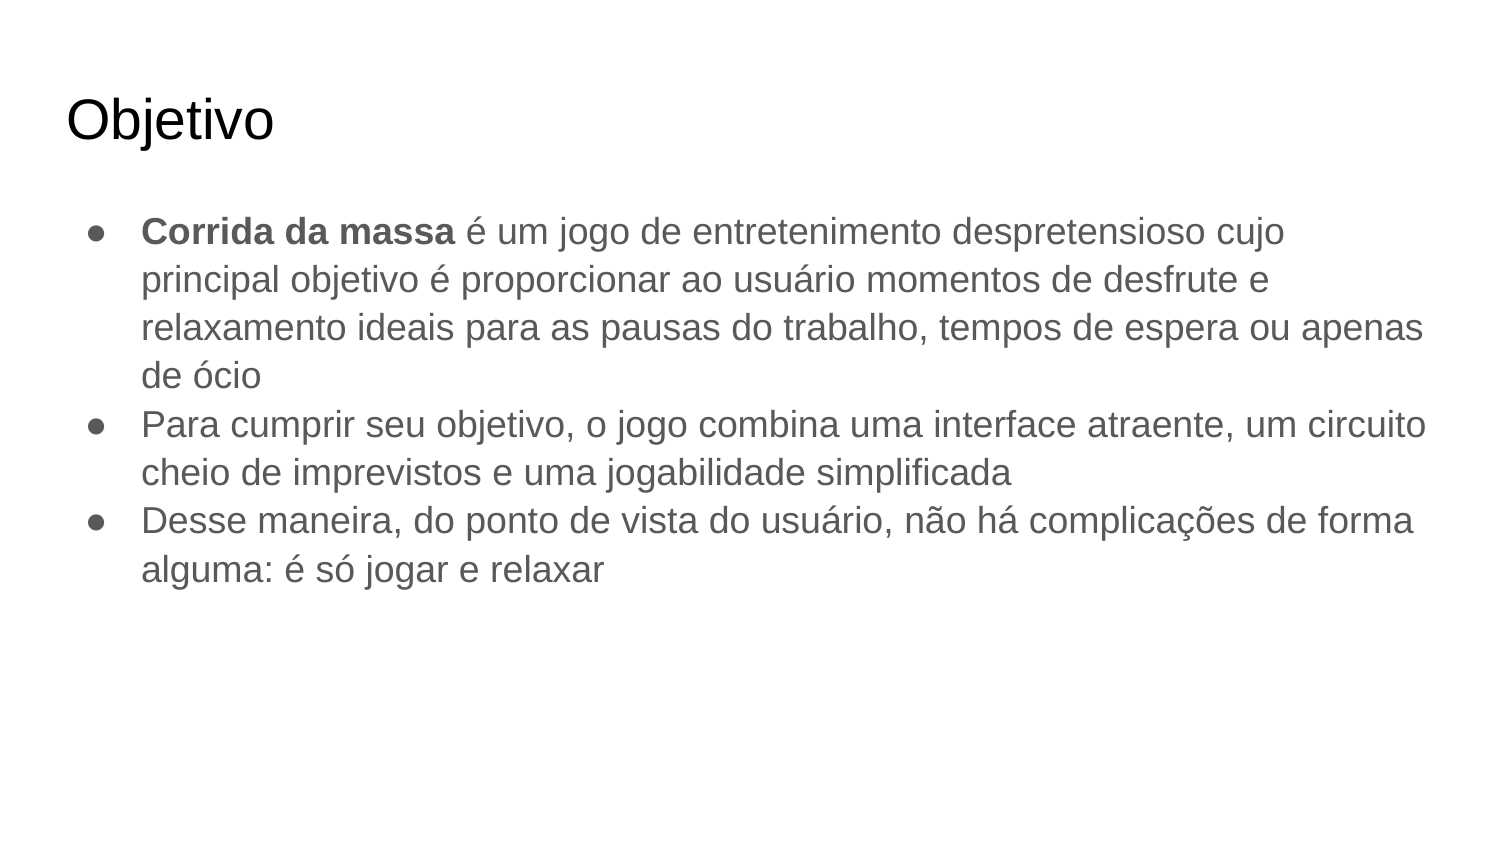

# Objetivo
Corrida da massa é um jogo de entretenimento despretensioso cujo principal objetivo é proporcionar ao usuário momentos de desfrute e relaxamento ideais para as pausas do trabalho, tempos de espera ou apenas de ócio
Para cumprir seu objetivo, o jogo combina uma interface atraente, um circuito cheio de imprevistos e uma jogabilidade simplificada
Desse maneira, do ponto de vista do usuário, não há complicações de forma alguma: é só jogar e relaxar